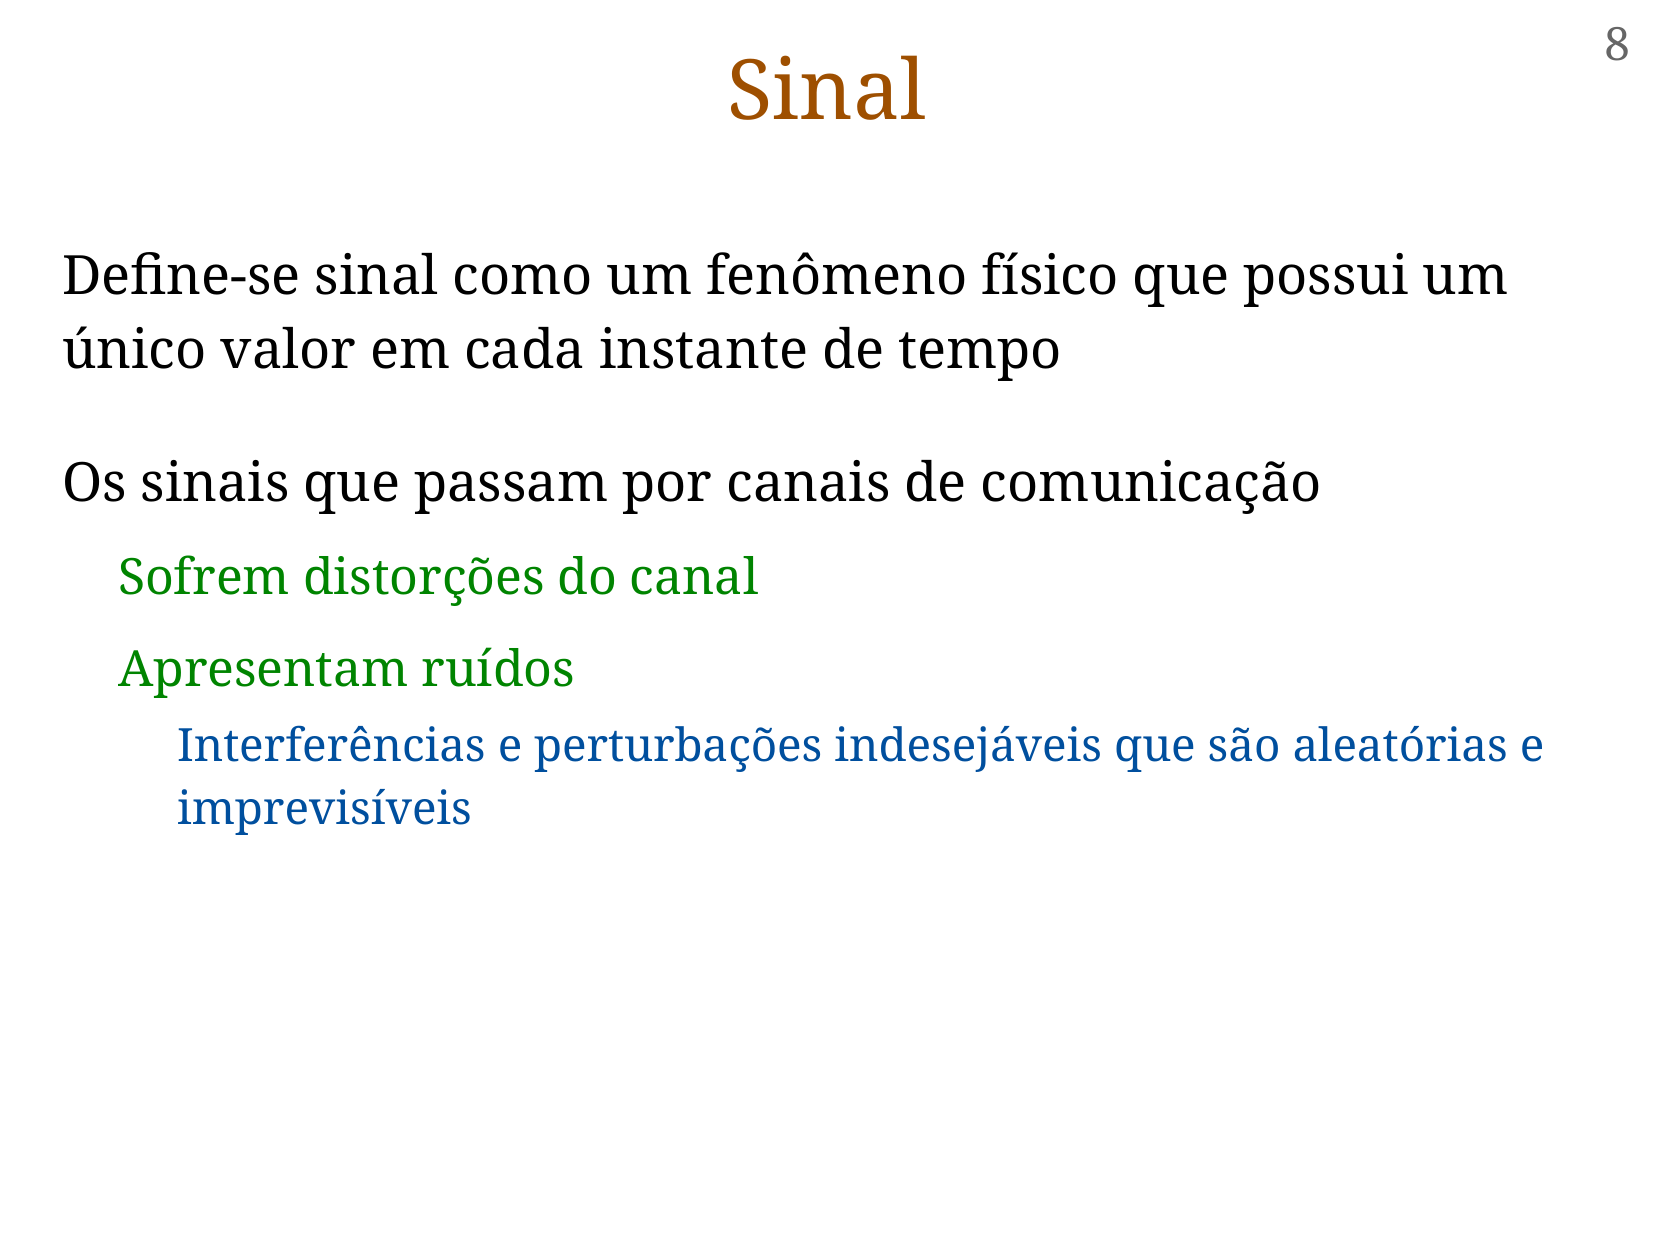

8
# Sinal
Define-se sinal como um fenômeno físico que possui um único valor em cada instante de tempo
Os sinais que passam por canais de comunicação
Sofrem distorções do canal
Apresentam ruídos
Interferências e perturbações indesejáveis que são aleatórias e imprevisíveis